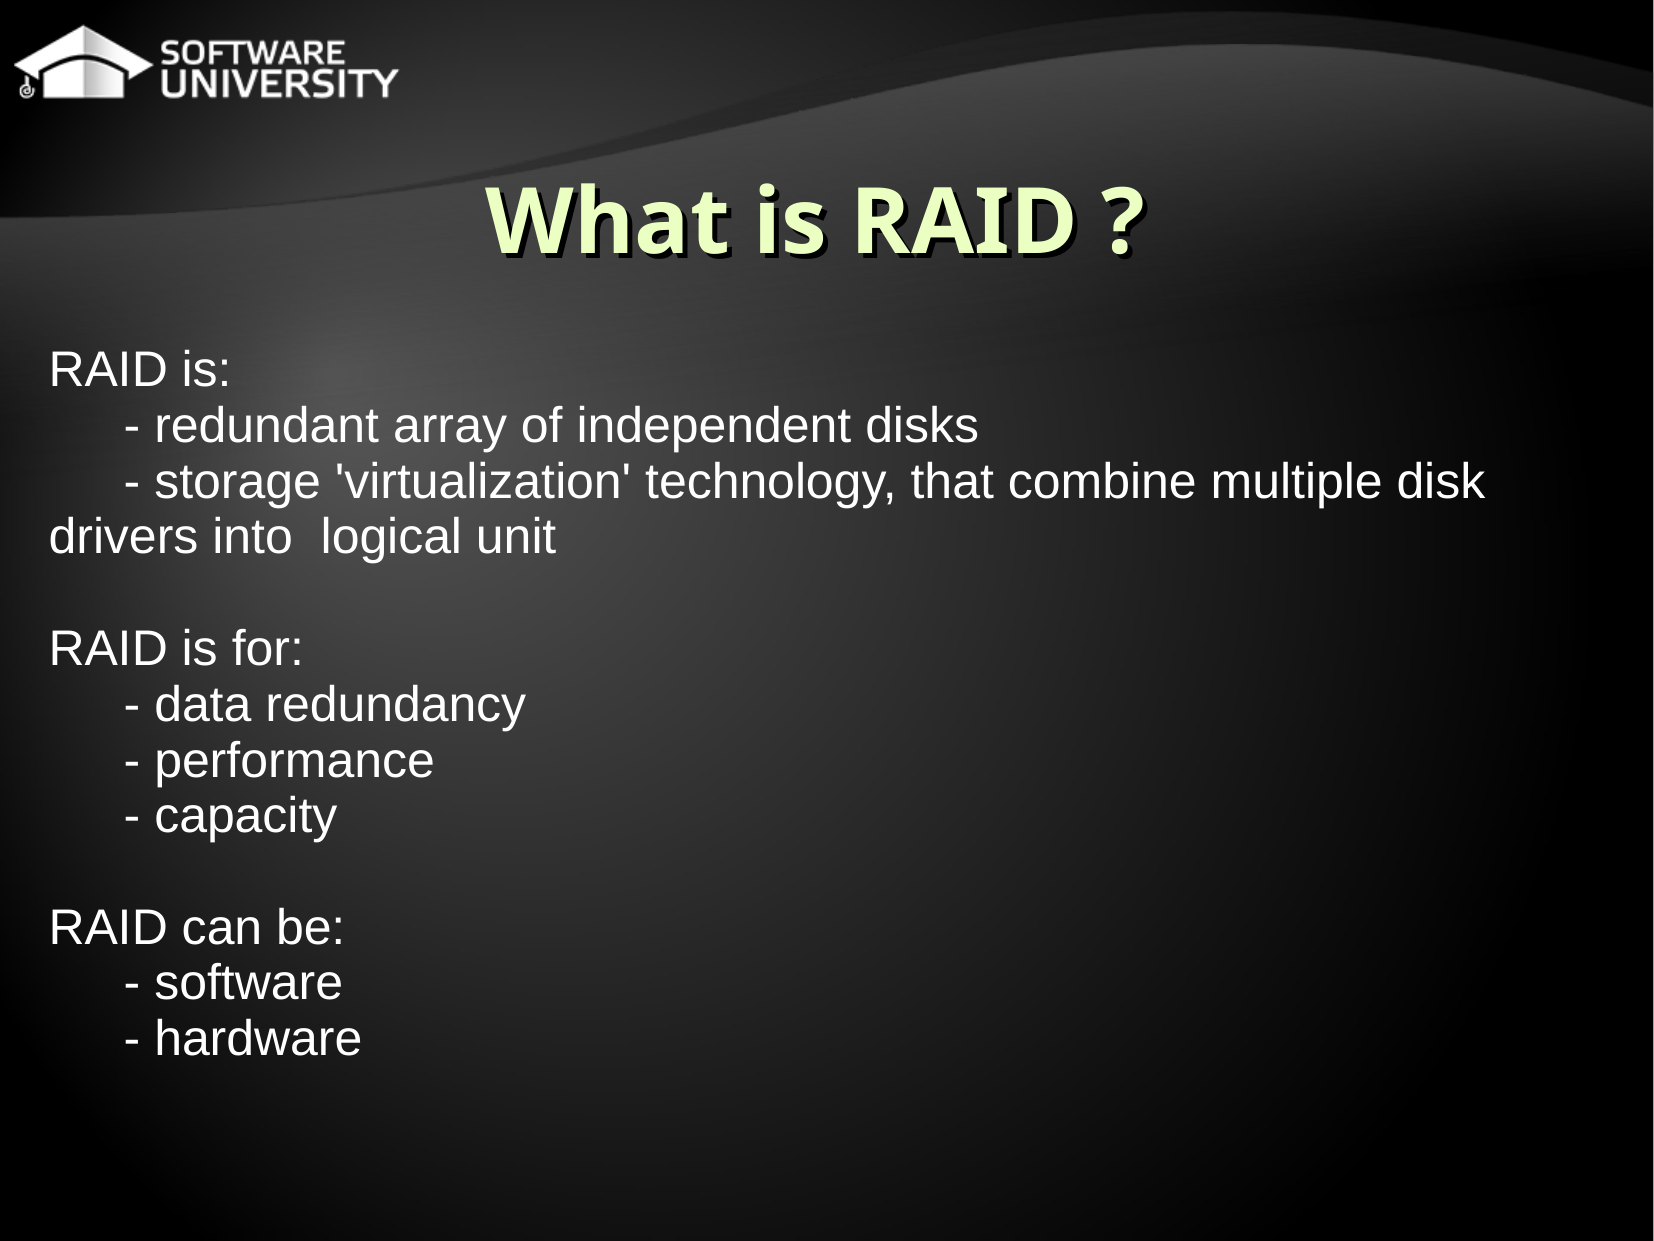

# What is RAID ?
RAID is:
	- redundant array of independent disks
	- storage 'virtualization' technology, that combine multiple disk drivers into logical unit
RAID is for:
	- data redundancy
	- performance
	- capacity
RAID can be:
	- software
	- hardware